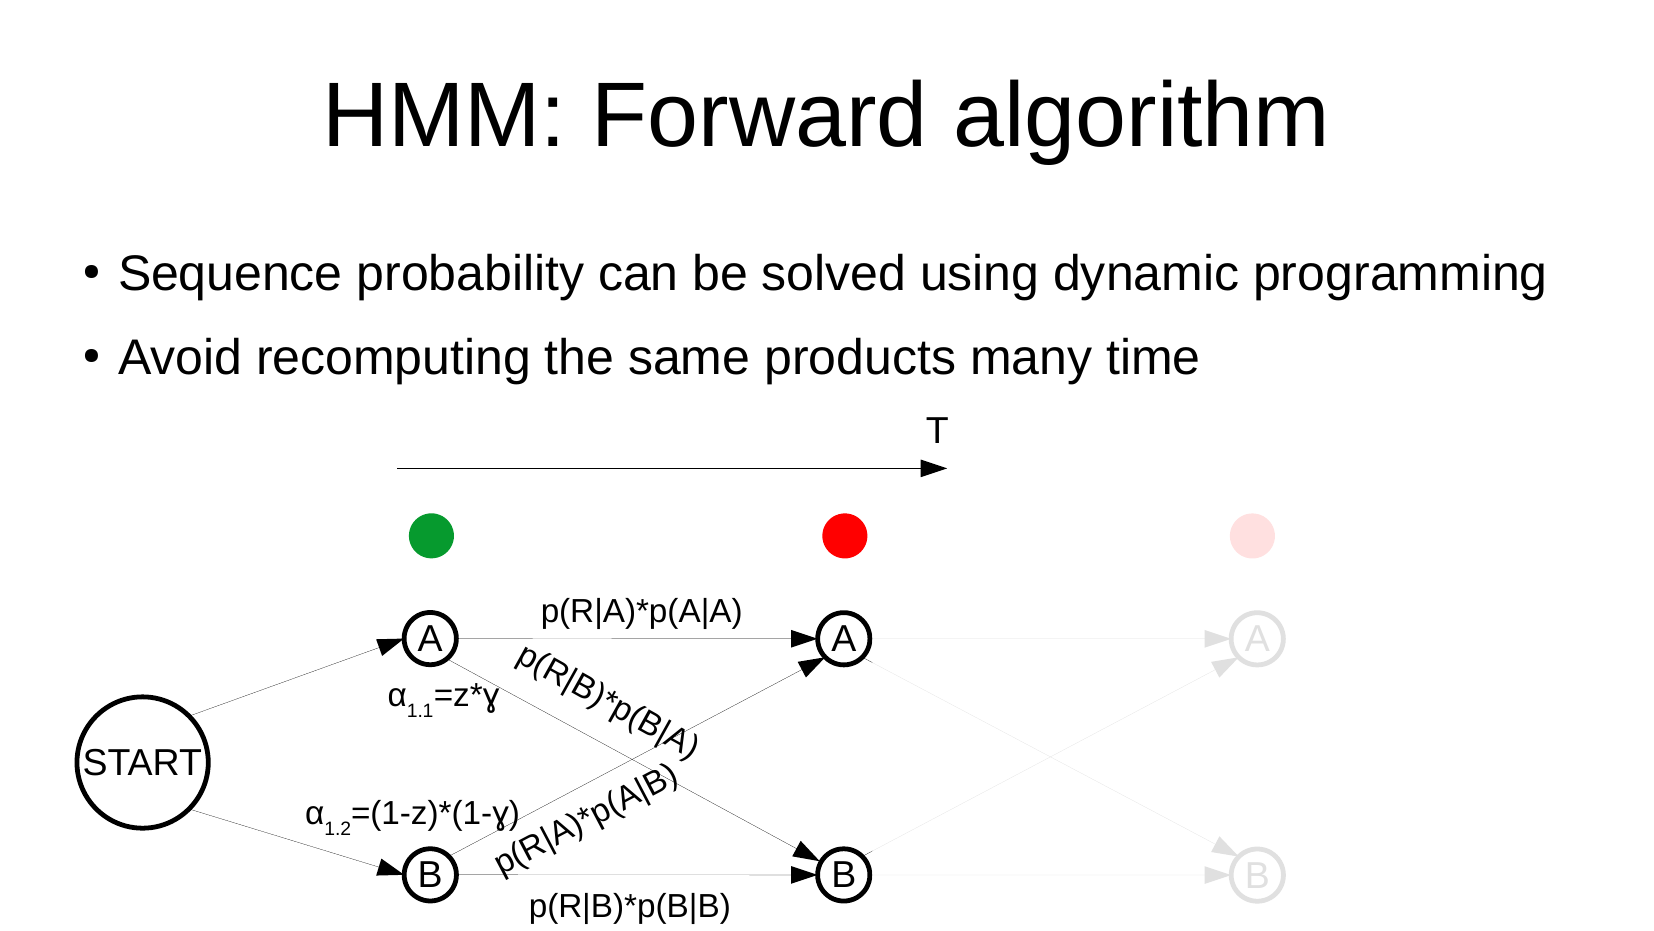

# HMM: Forward algorithm
Sequence probability can be solved using dynamic programming
Avoid recomputing the same products many time
T
p(R|A)*p(A|A)
A
A
A
α1.1=z*ɣ
p(R|B)*p(B|A)
START
p(R|A)*p(A|B)
α1.2=(1-z)*(1-ɣ)
B
B
B
p(R|B)*p(B|B)